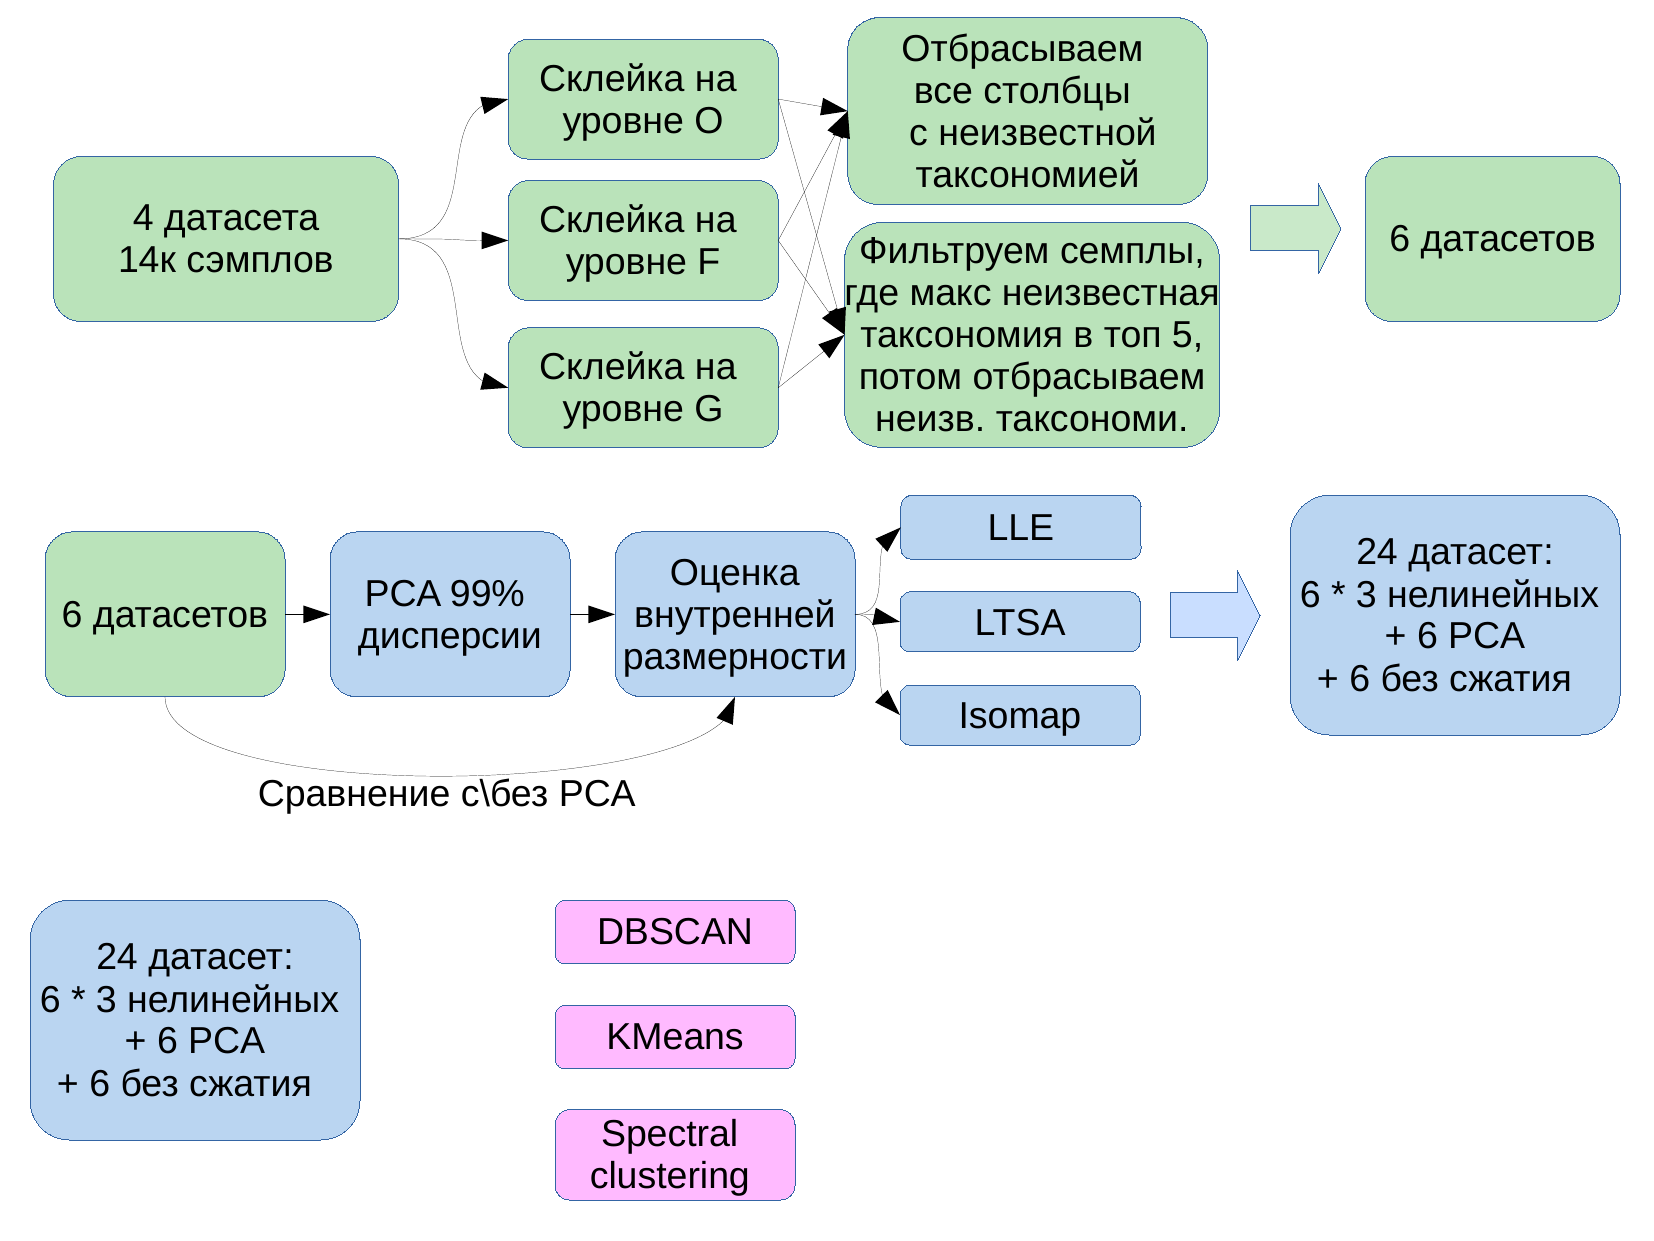

Отбрасываем
все столбцы
 с неизвестной
таксономией
Склейка на
уровне O
4 датасета
14к сэмплов
6 датасетов
Склейка на
уровне F
Фильтруем семплы,
 где макс неизвестная
таксономия в топ 5,
потом отбрасываем
неизв. таксономи.
Склейка на
уровне G
24 датасет:
6 * 3 нелинейных
+ 6 PCA
+ 6 без сжатия
LLE
6 датасетов
PCA 99%
дисперсии
Оценка
 внутренней
размерности
LTSA
Isomap
Сравнение с\без PCA
24 датасет:
6 * 3 нелинейных
+ 6 PCA
+ 6 без сжатия
DBSCAN
KMeans
Spectral
clustering